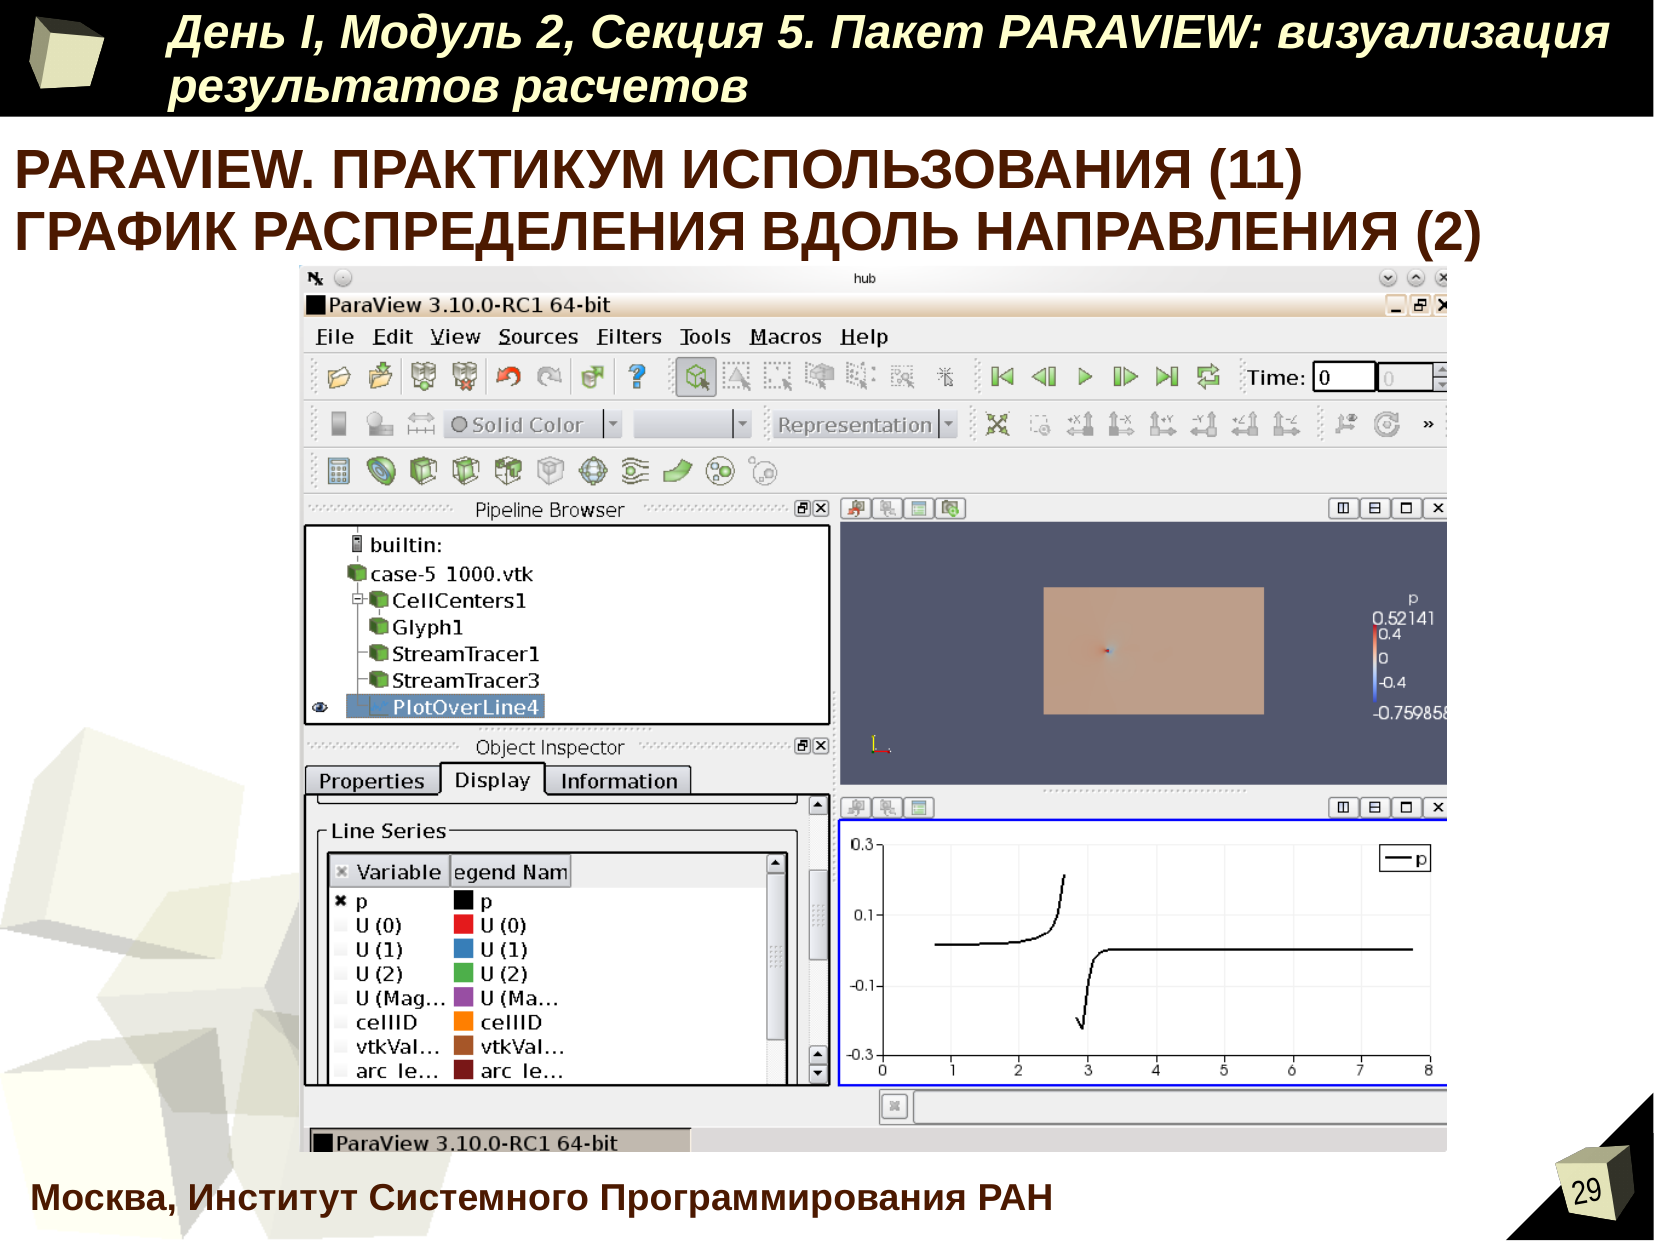

PARAVIEW. ПРАКТИКУМ ИСПОЛЬЗОВАНИЯ (11)
ГРАФИК РАСПРЕДЕЛЕНИЯ ВДОЛЬ НАПРАВЛЕНИЯ (2)